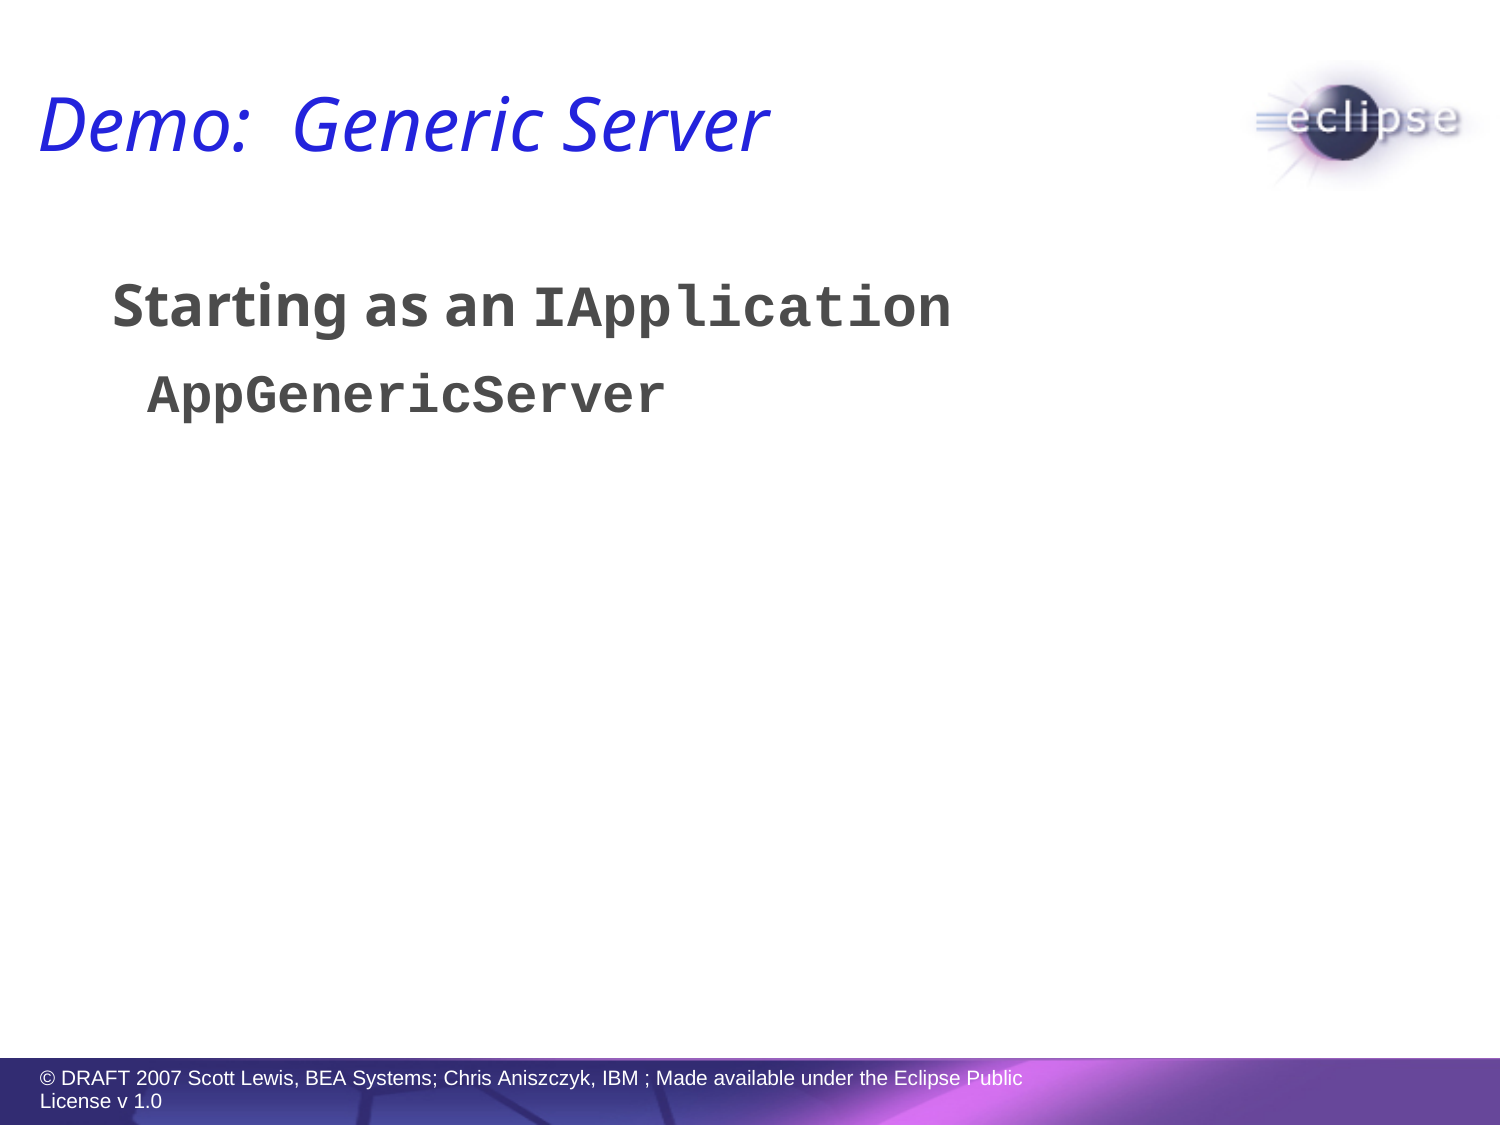

# Demo: Generic Server
Starting as an IApplication
AppGenericServer